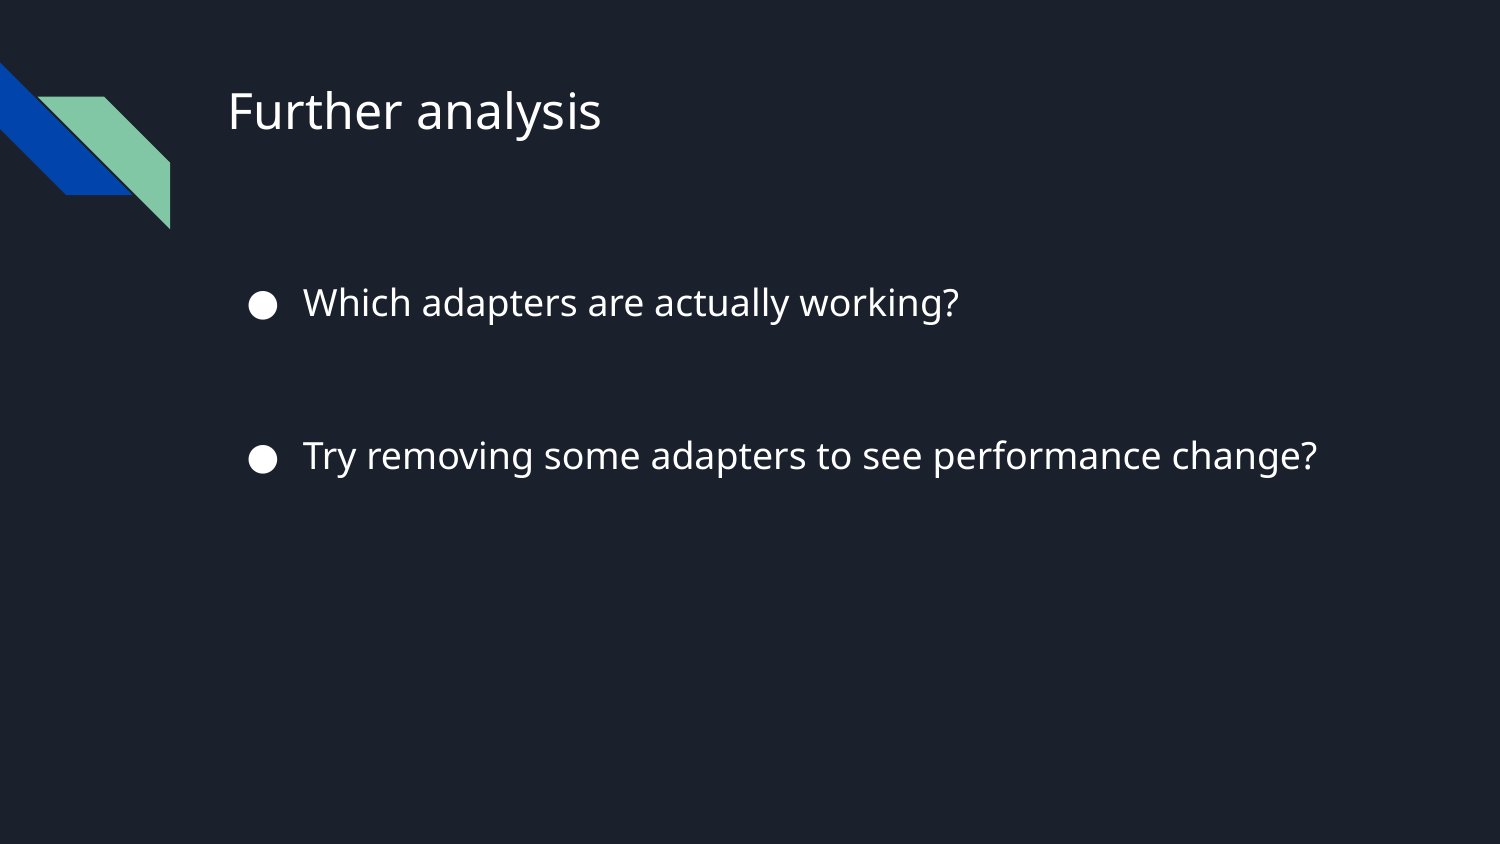

# Further analysis
Which adapters are actually working?
Try removing some adapters to see performance change?